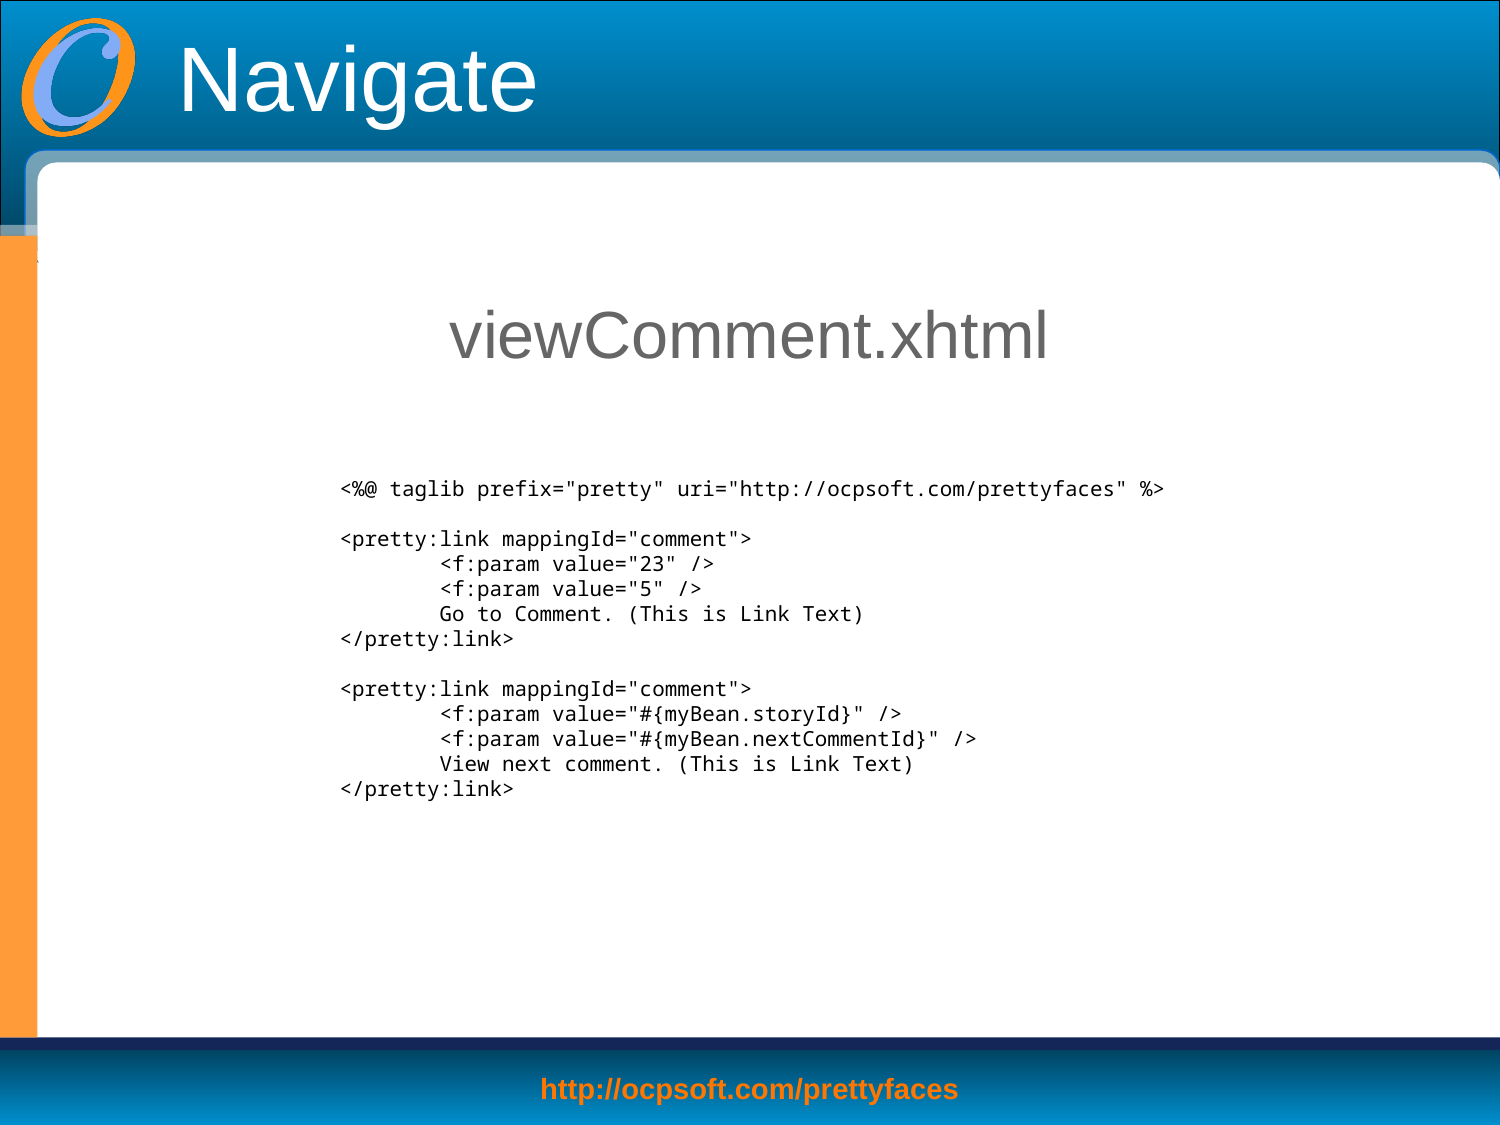

# Navigate
viewComment.xhtml
<%@ taglib prefix="pretty" uri="http://ocpsoft.com/prettyfaces" %>
<pretty:link mappingId="comment">
 <f:param value="23" />
 <f:param value="5" />
 Go to Comment. (This is Link Text)
</pretty:link>
<pretty:link mappingId="comment">
 <f:param value="#{myBean.storyId}" />
 <f:param value="#{myBean.nextCommentId}" />
 View next comment. (This is Link Text)
</pretty:link>